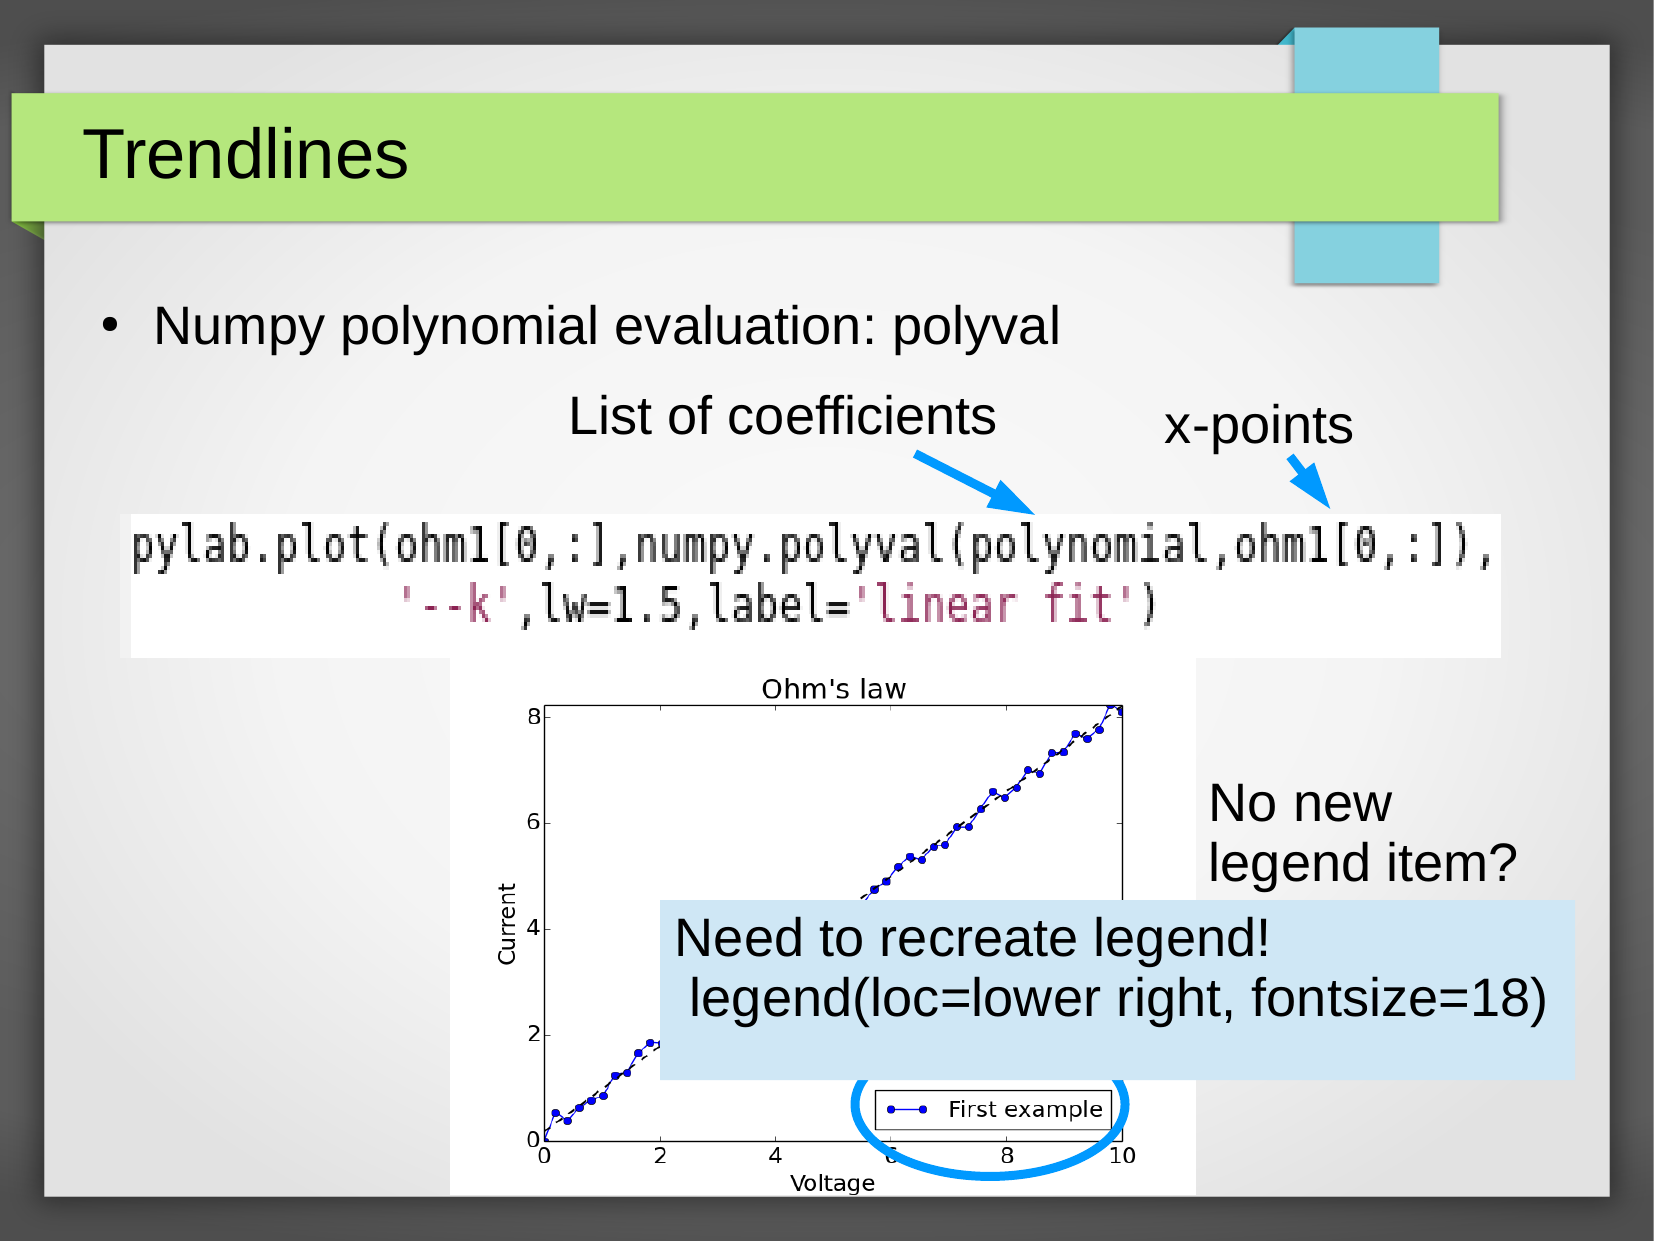

# Trendlines
Numpy polynomial evaluation: polyval
List of coefficients
x-points
No new legend item?
Need to recreate legend!
 legend(loc=lower right, fontsize=18)